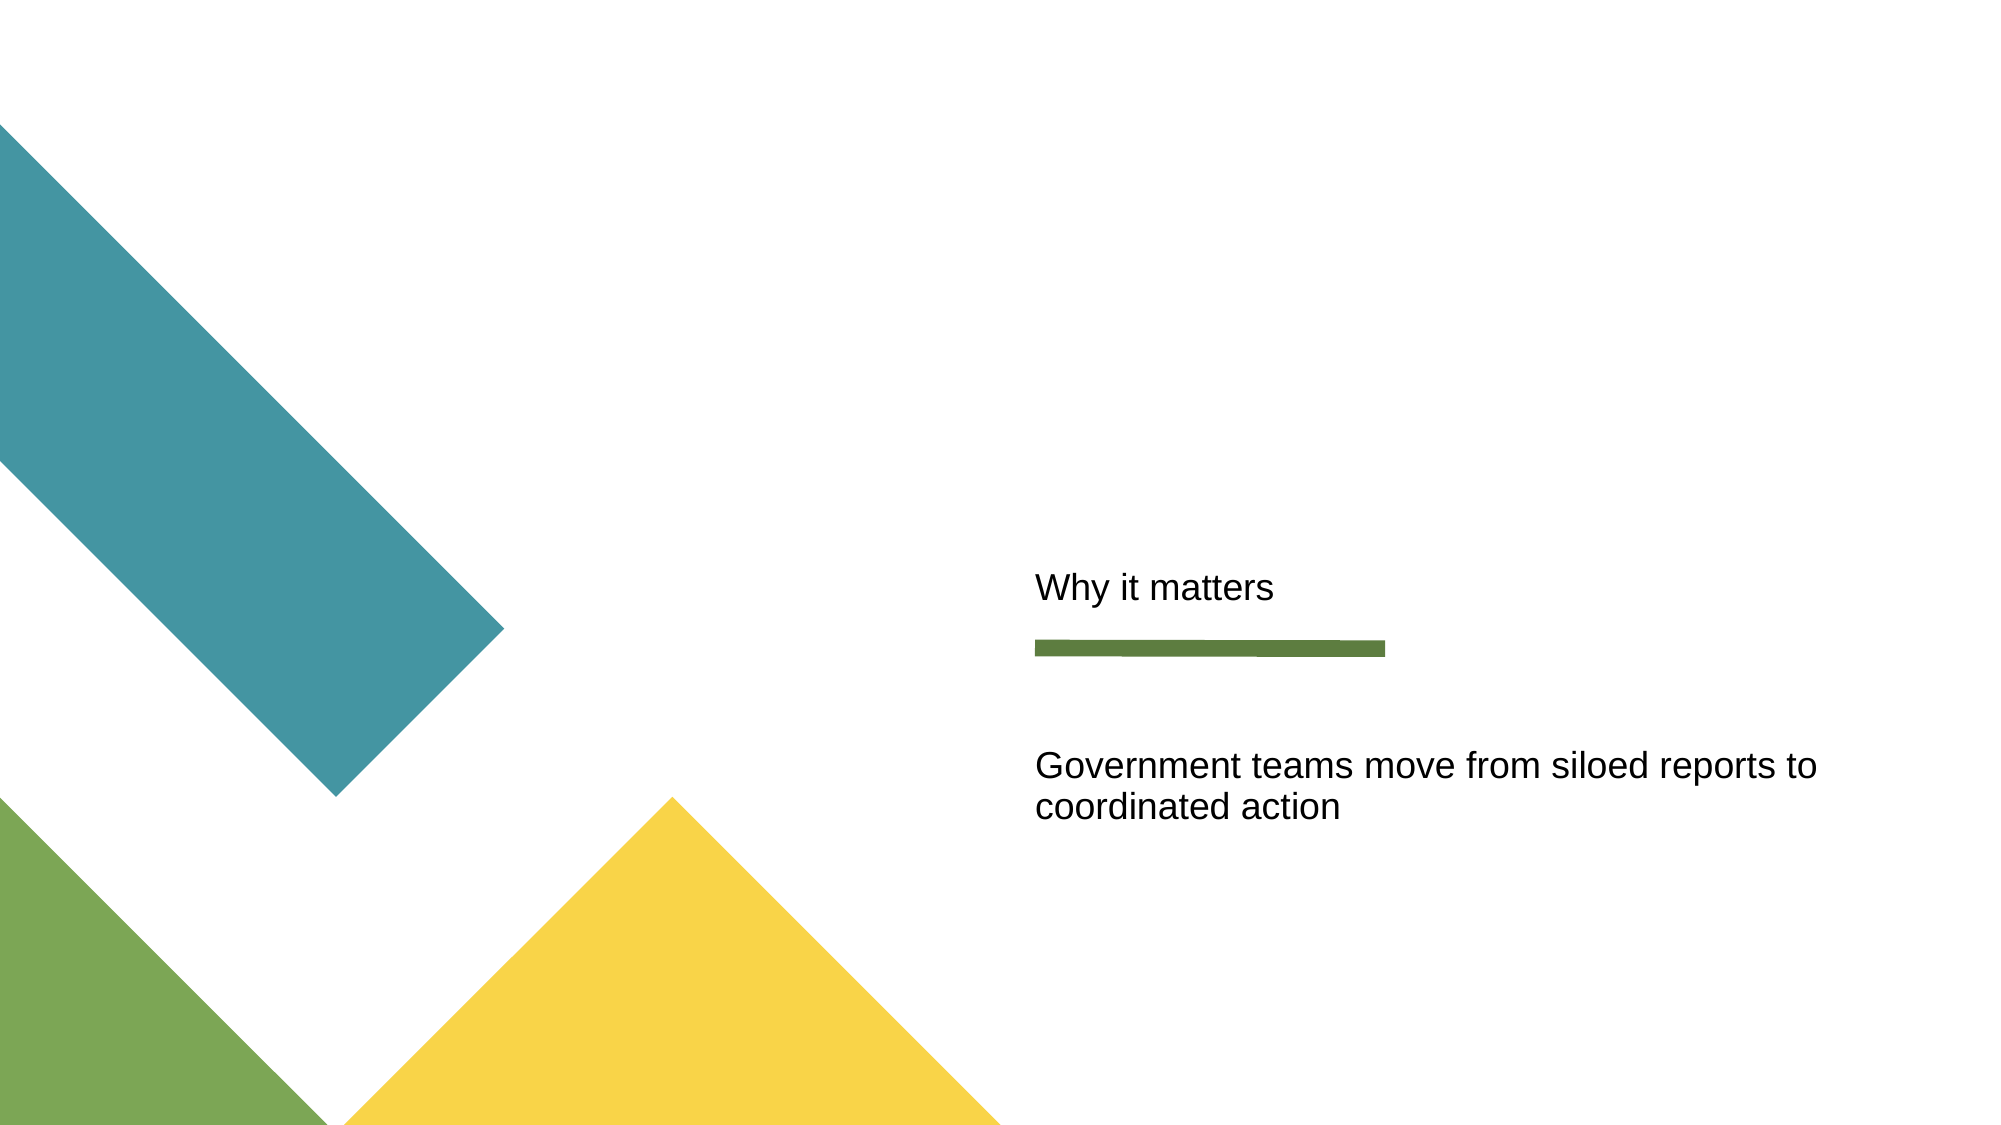

# Why it matters
Government teams move from siloed reports to coordinated action